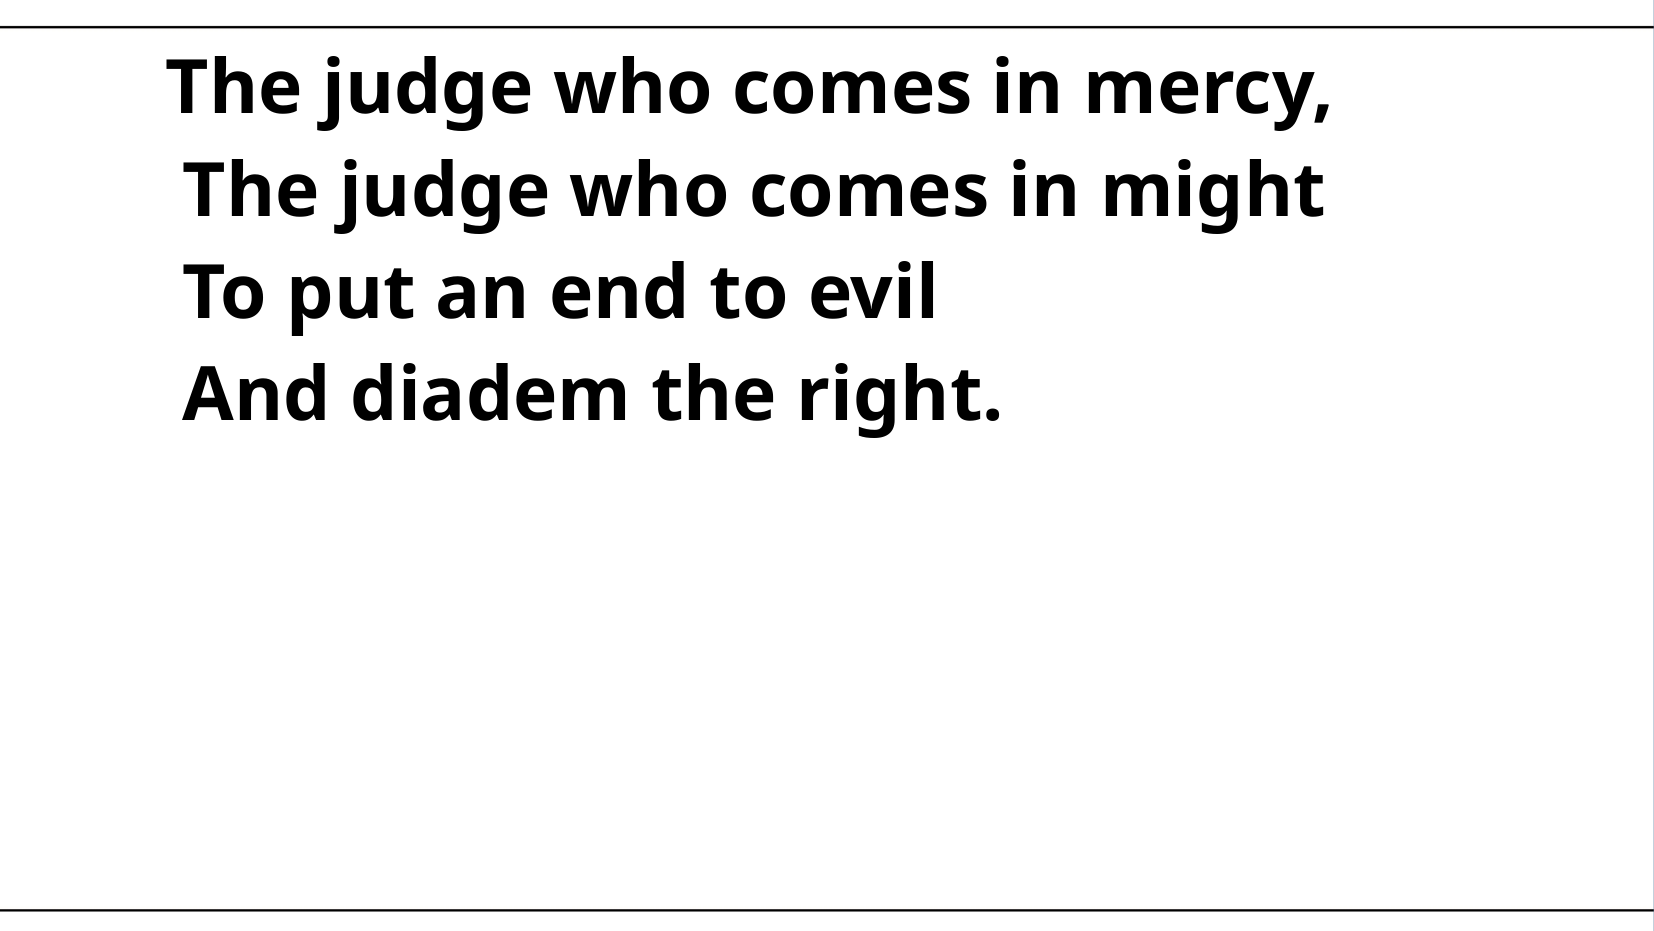

The judge who comes in mercy,
 The judge who comes in might
 To put an end to evil
 And diadem the right.